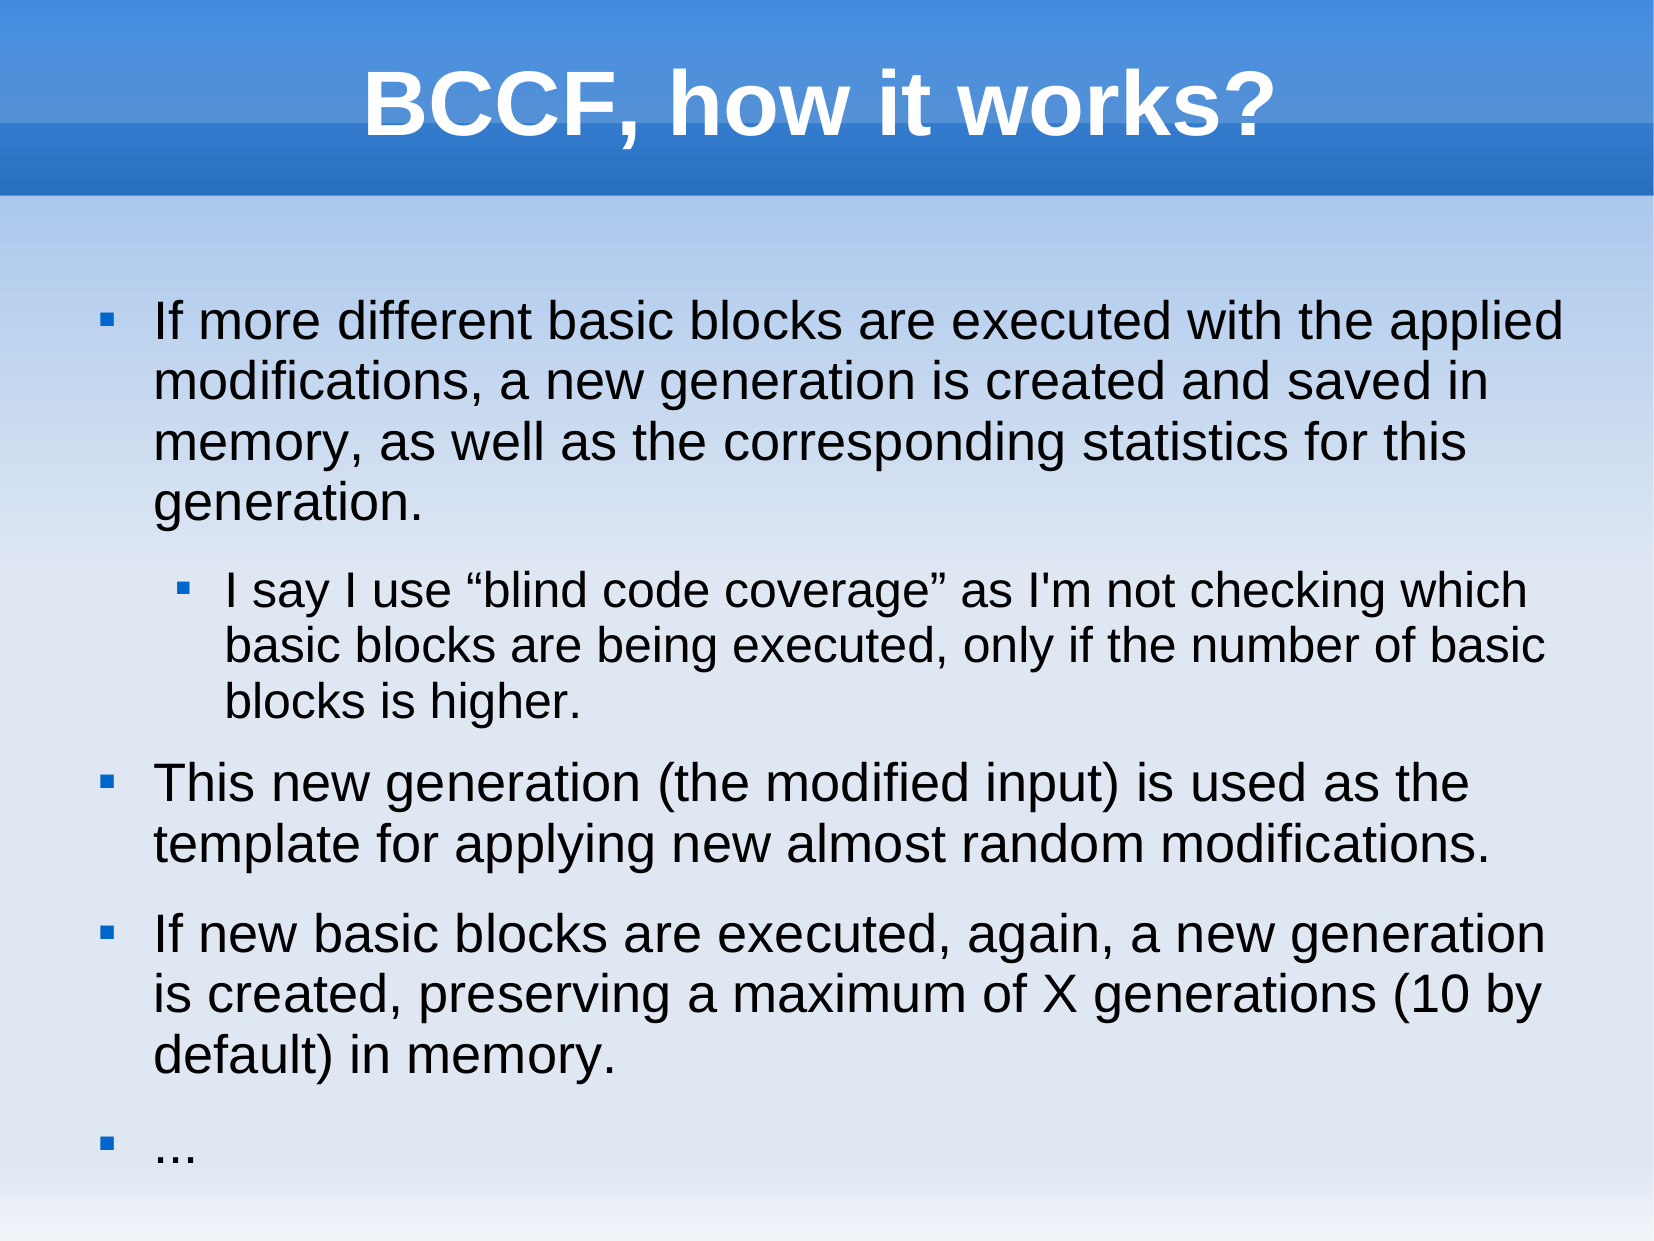

# BCCF, how it works?
If more different basic blocks are executed with the applied modifications, a new generation is created and saved in memory, as well as the corresponding statistics for this generation.
I say I use “blind code coverage” as I'm not checking which basic blocks are being executed, only if the number of basic blocks is higher.
This new generation (the modified input) is used as the template for applying new almost random modifications.
If new basic blocks are executed, again, a new generation is created, preserving a maximum of X generations (10 by default) in memory.
...